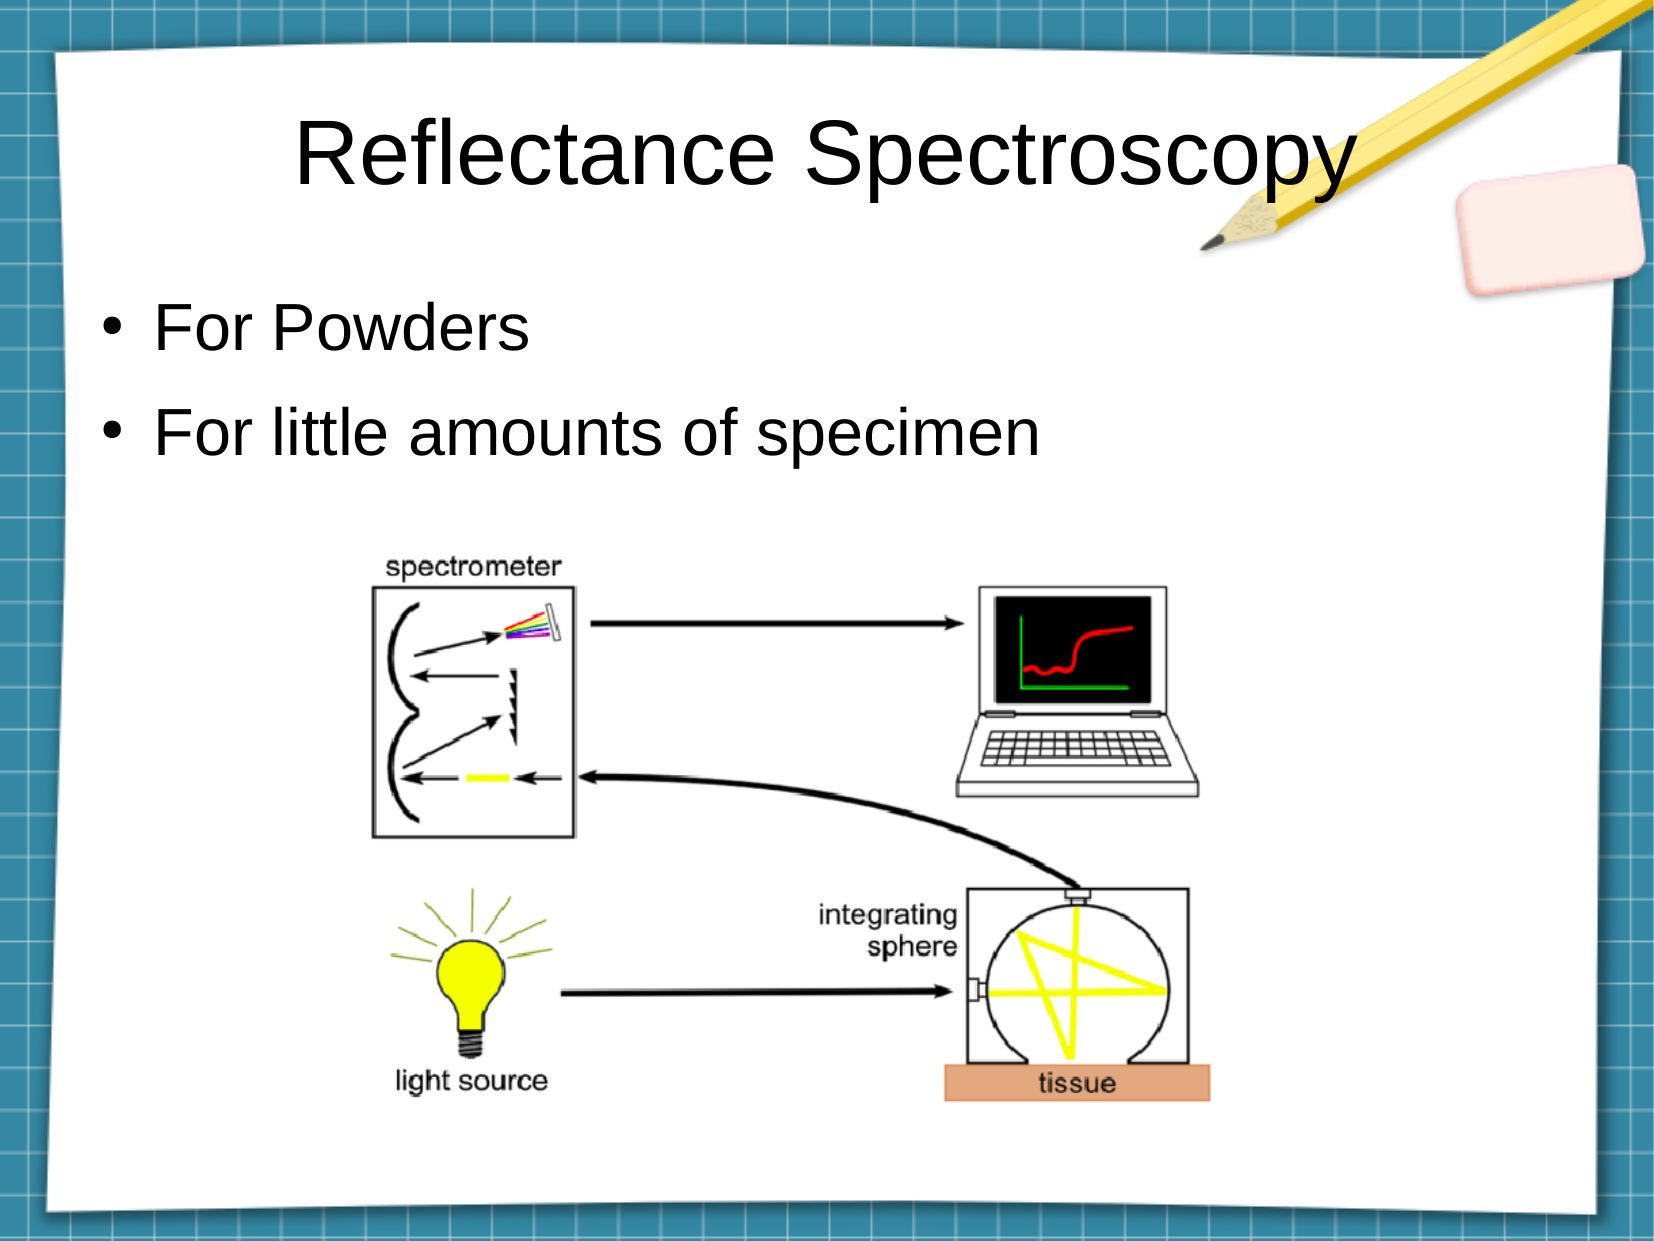

# Reflectance Spectroscopy
For Powders
For little amounts of specimen